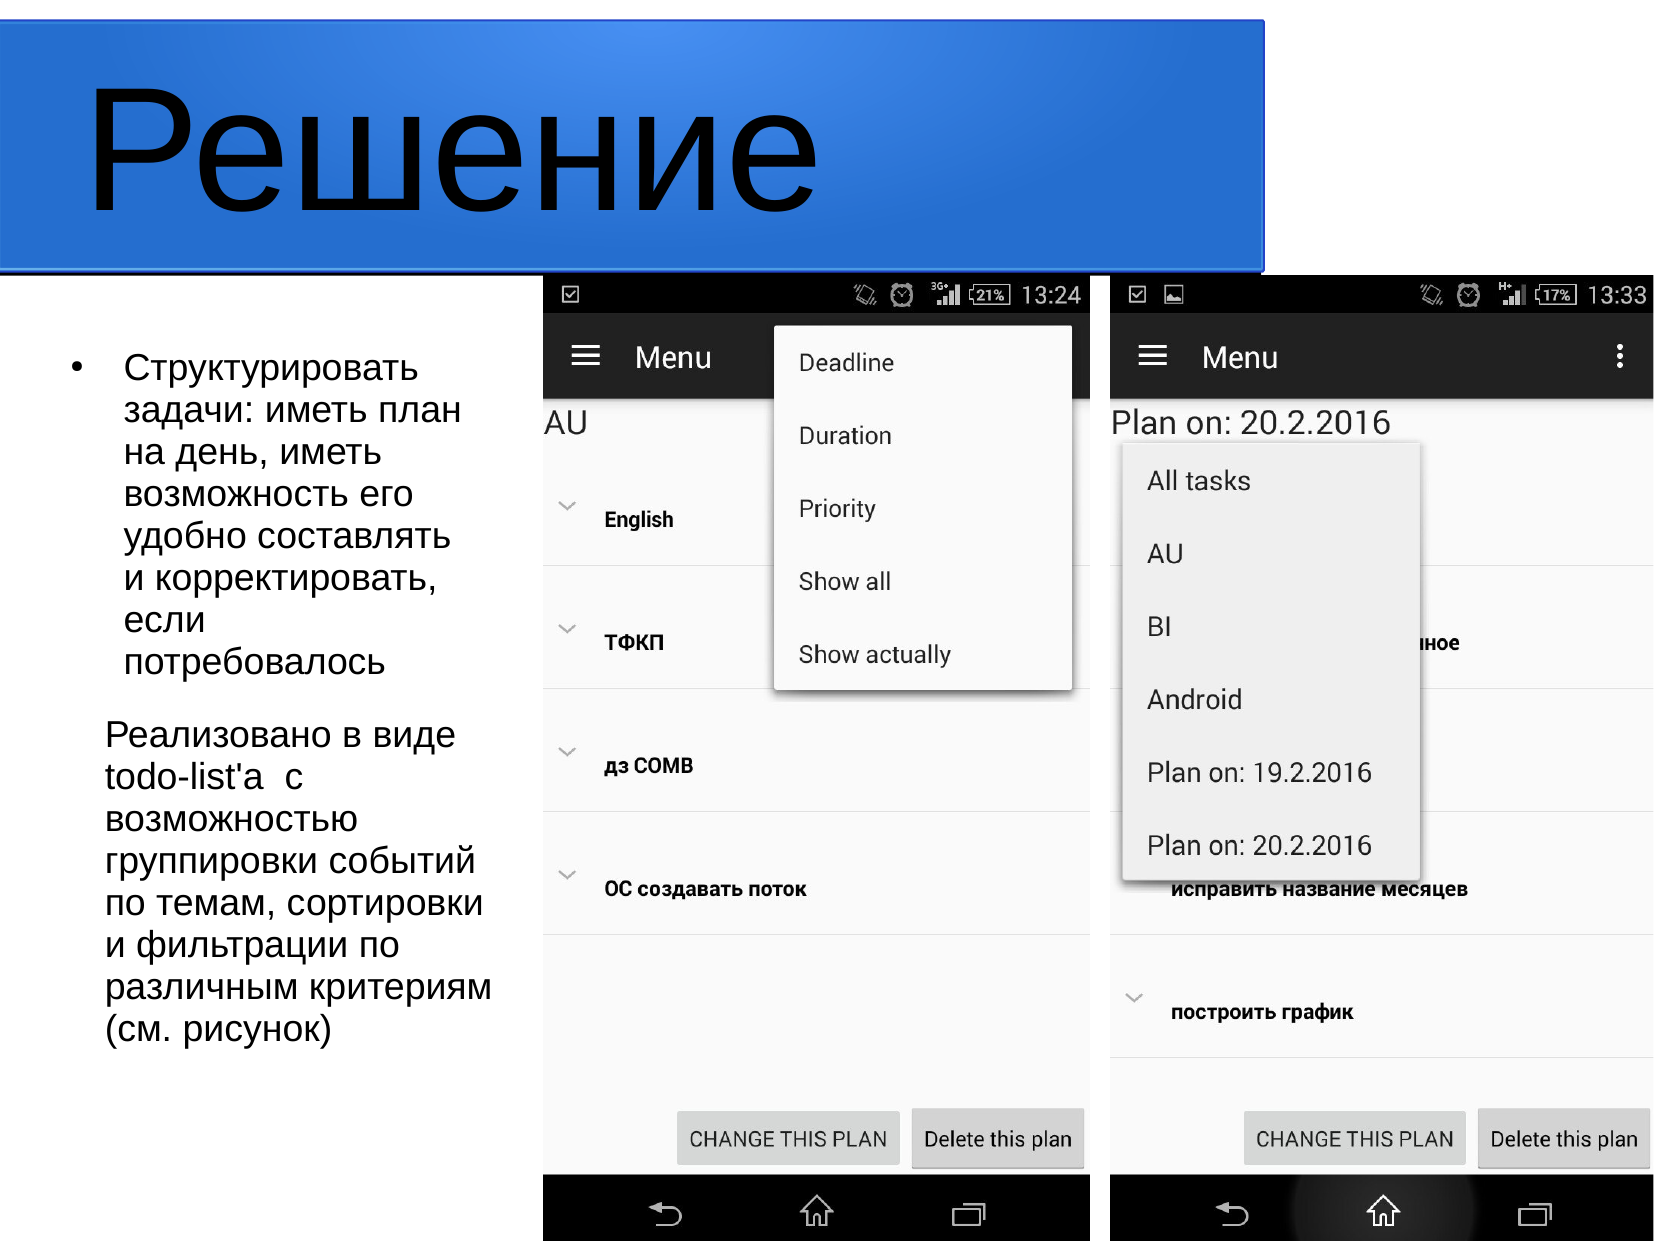

# Решение
Структурировать задачи: иметь план на день, иметь возможность его удобно составлять и корректировать, если потребовалось
Реализовано в виде todo-list'a с возможностью группировки событий по темам, сортировки и фильтрации по различным критериям
(см. рисунок)